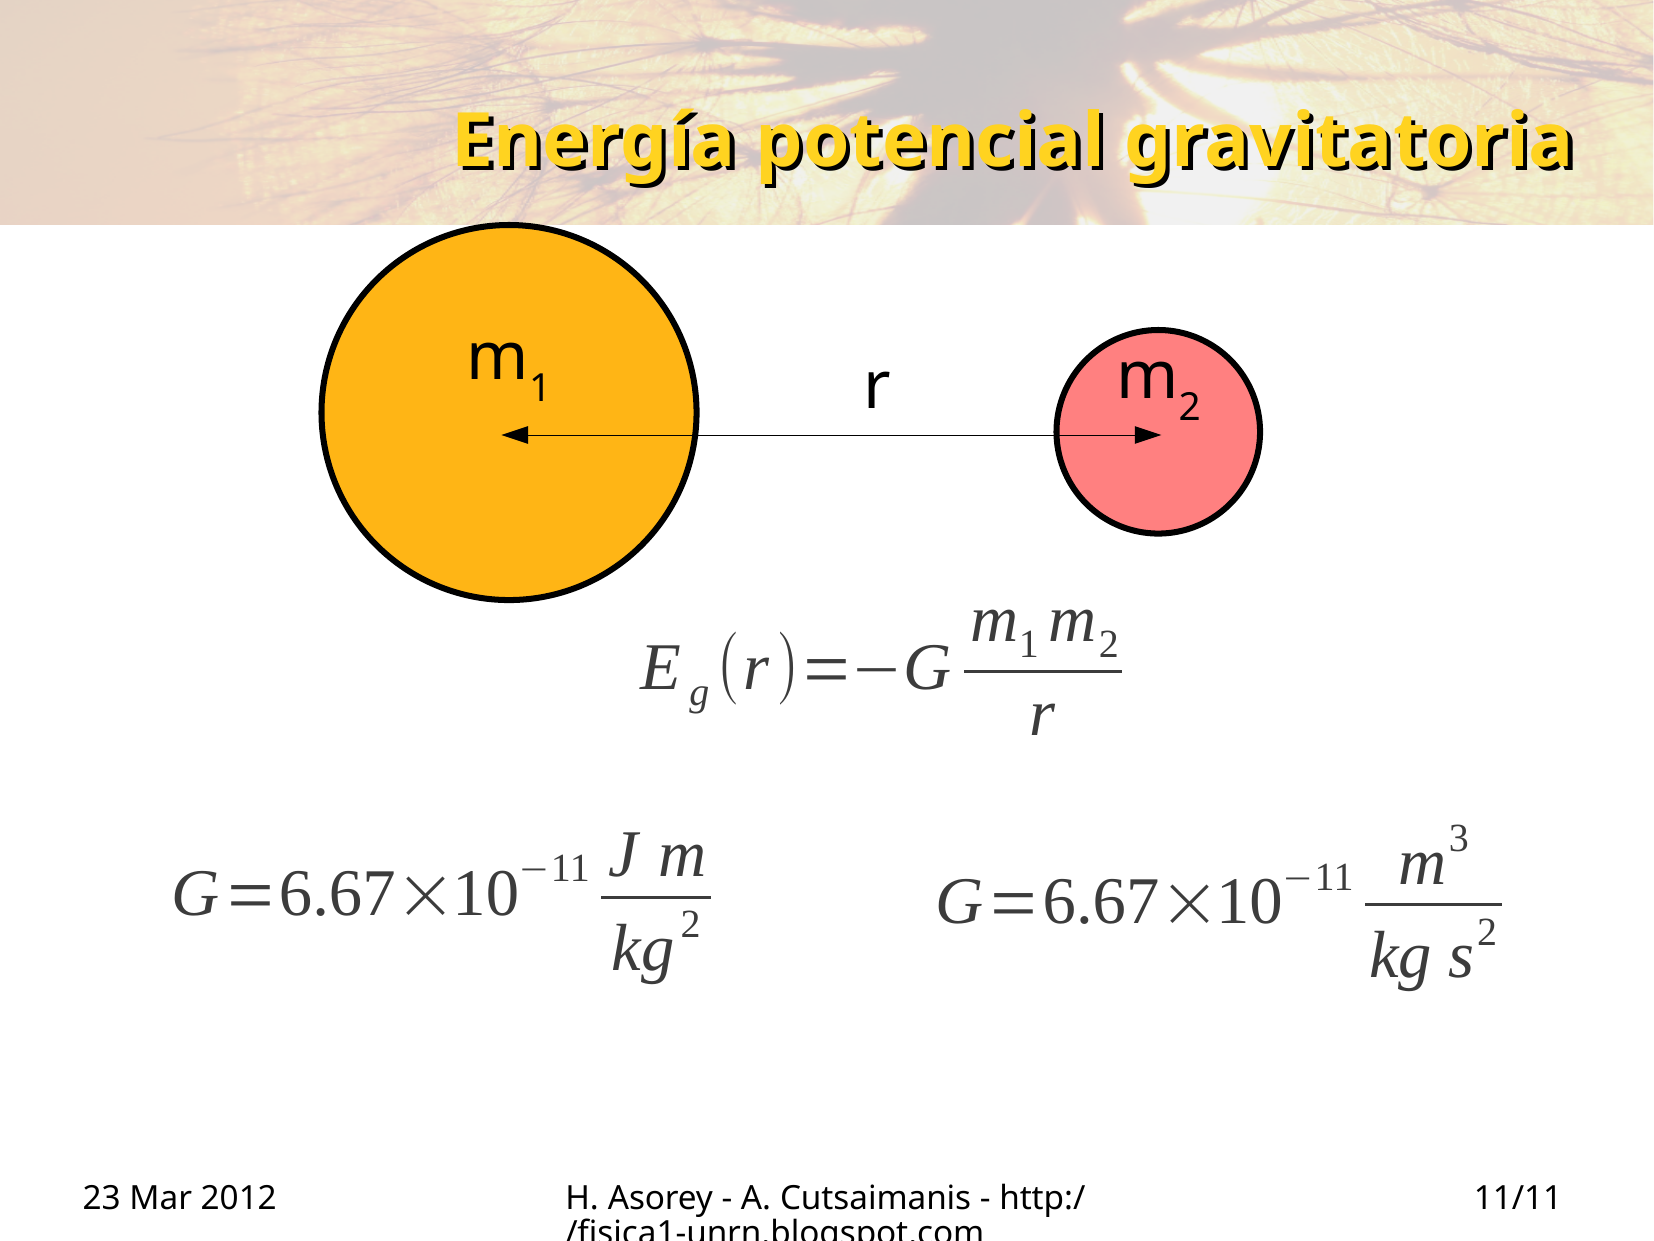

# Energía potencial gravitatoria
m1
r
m2
23 Mar 2012
H. Asorey - A. Cutsaimanis - http://fisica1-unrn.blogspot.com
11